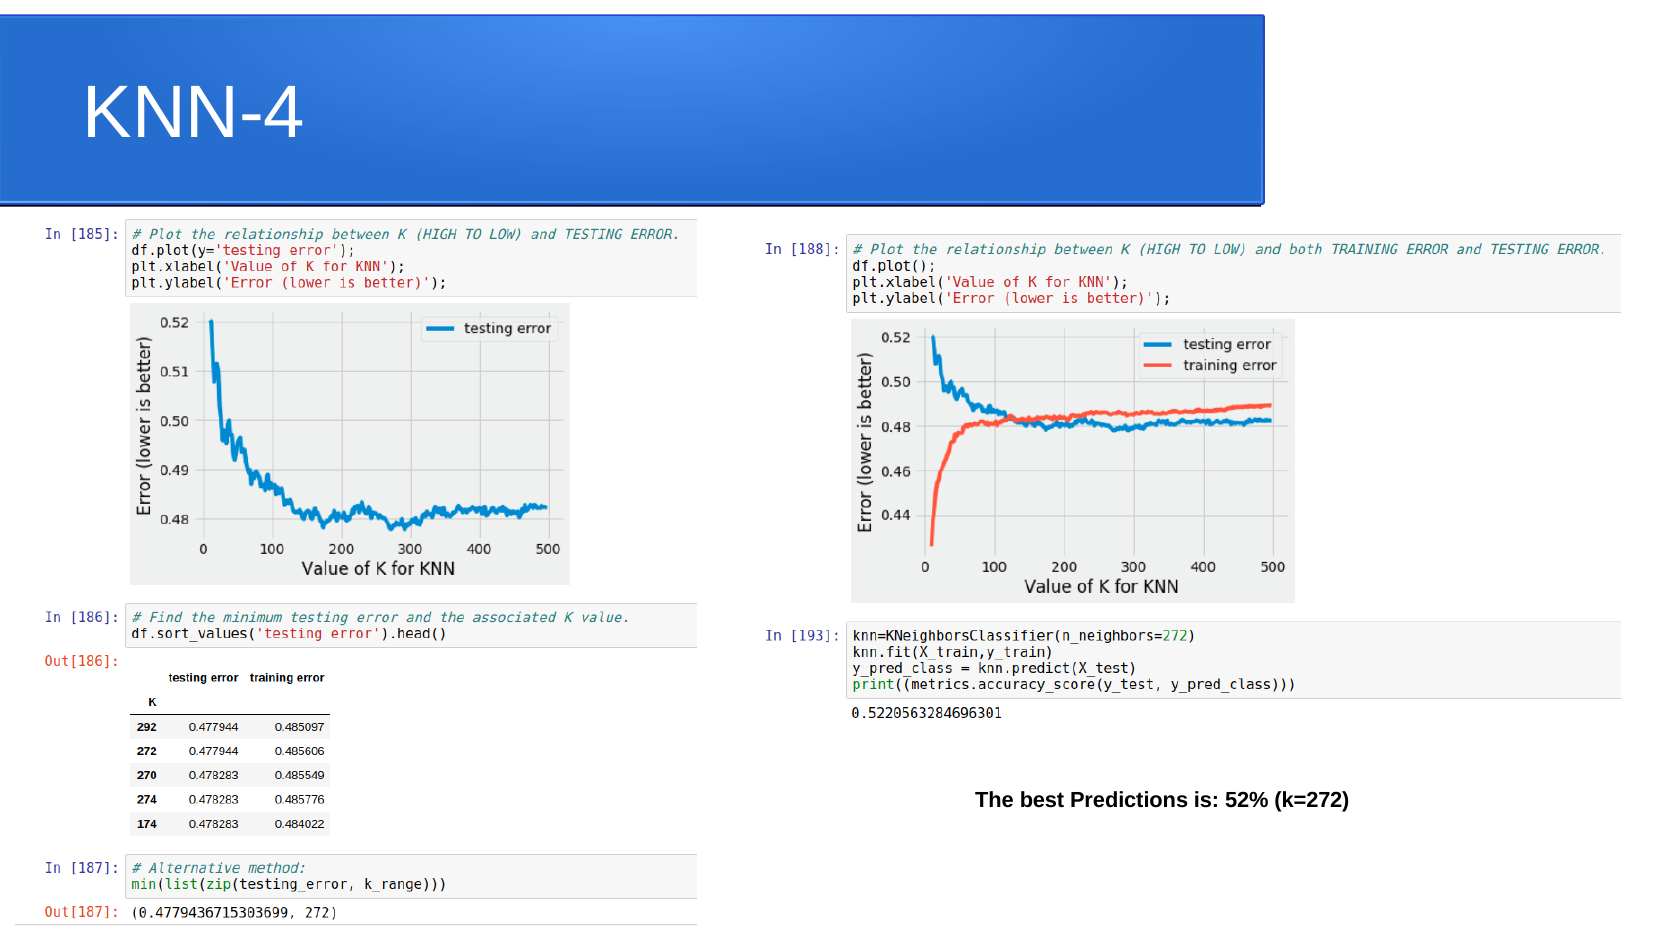

# KNN-4
The best Predictions is: 52% (k=272)